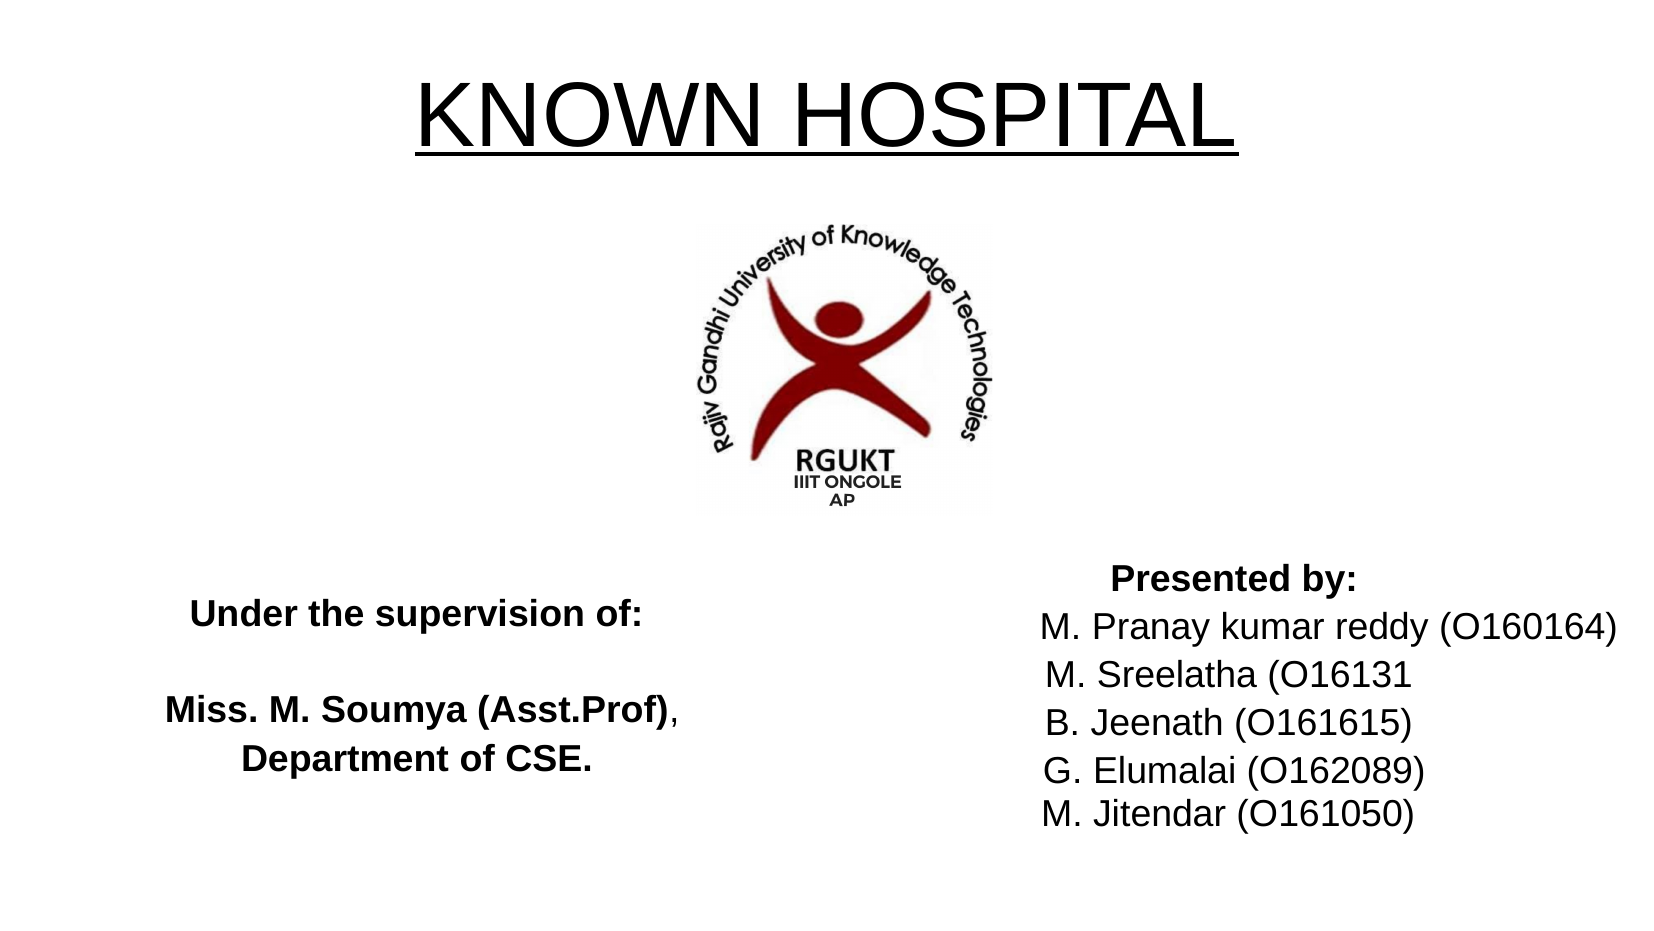

# KNOWN HOSPITAL
Presented by:
 M. Pranay kumar reddy (O160164)
M. Sreelatha (O16131
B. Jeenath (O161615)
 G. Elumalai (O162089)
 M. Jitendar (O161050)
Under the supervision of:
 Miss. M. Soumya (Asst.Prof), Department of CSE.